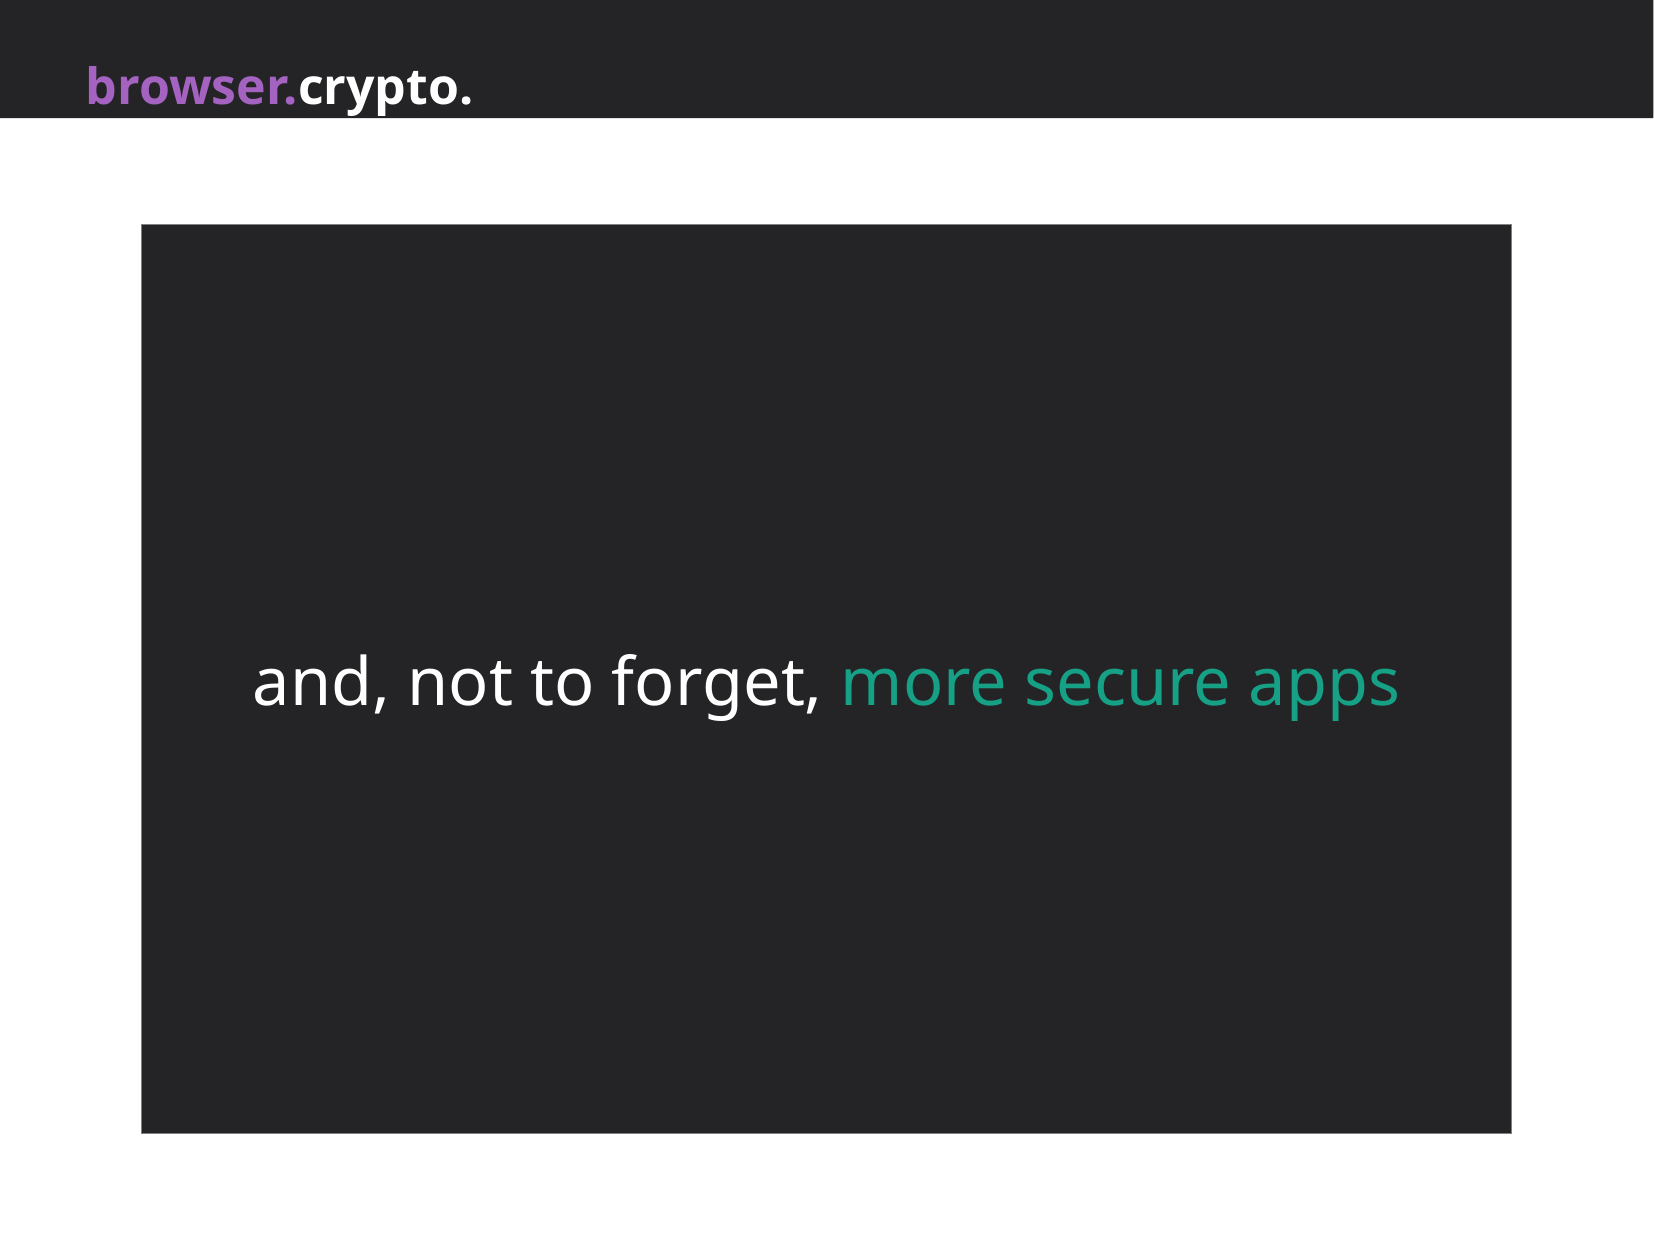

browser.crypto.
and, not to forget, more secure apps